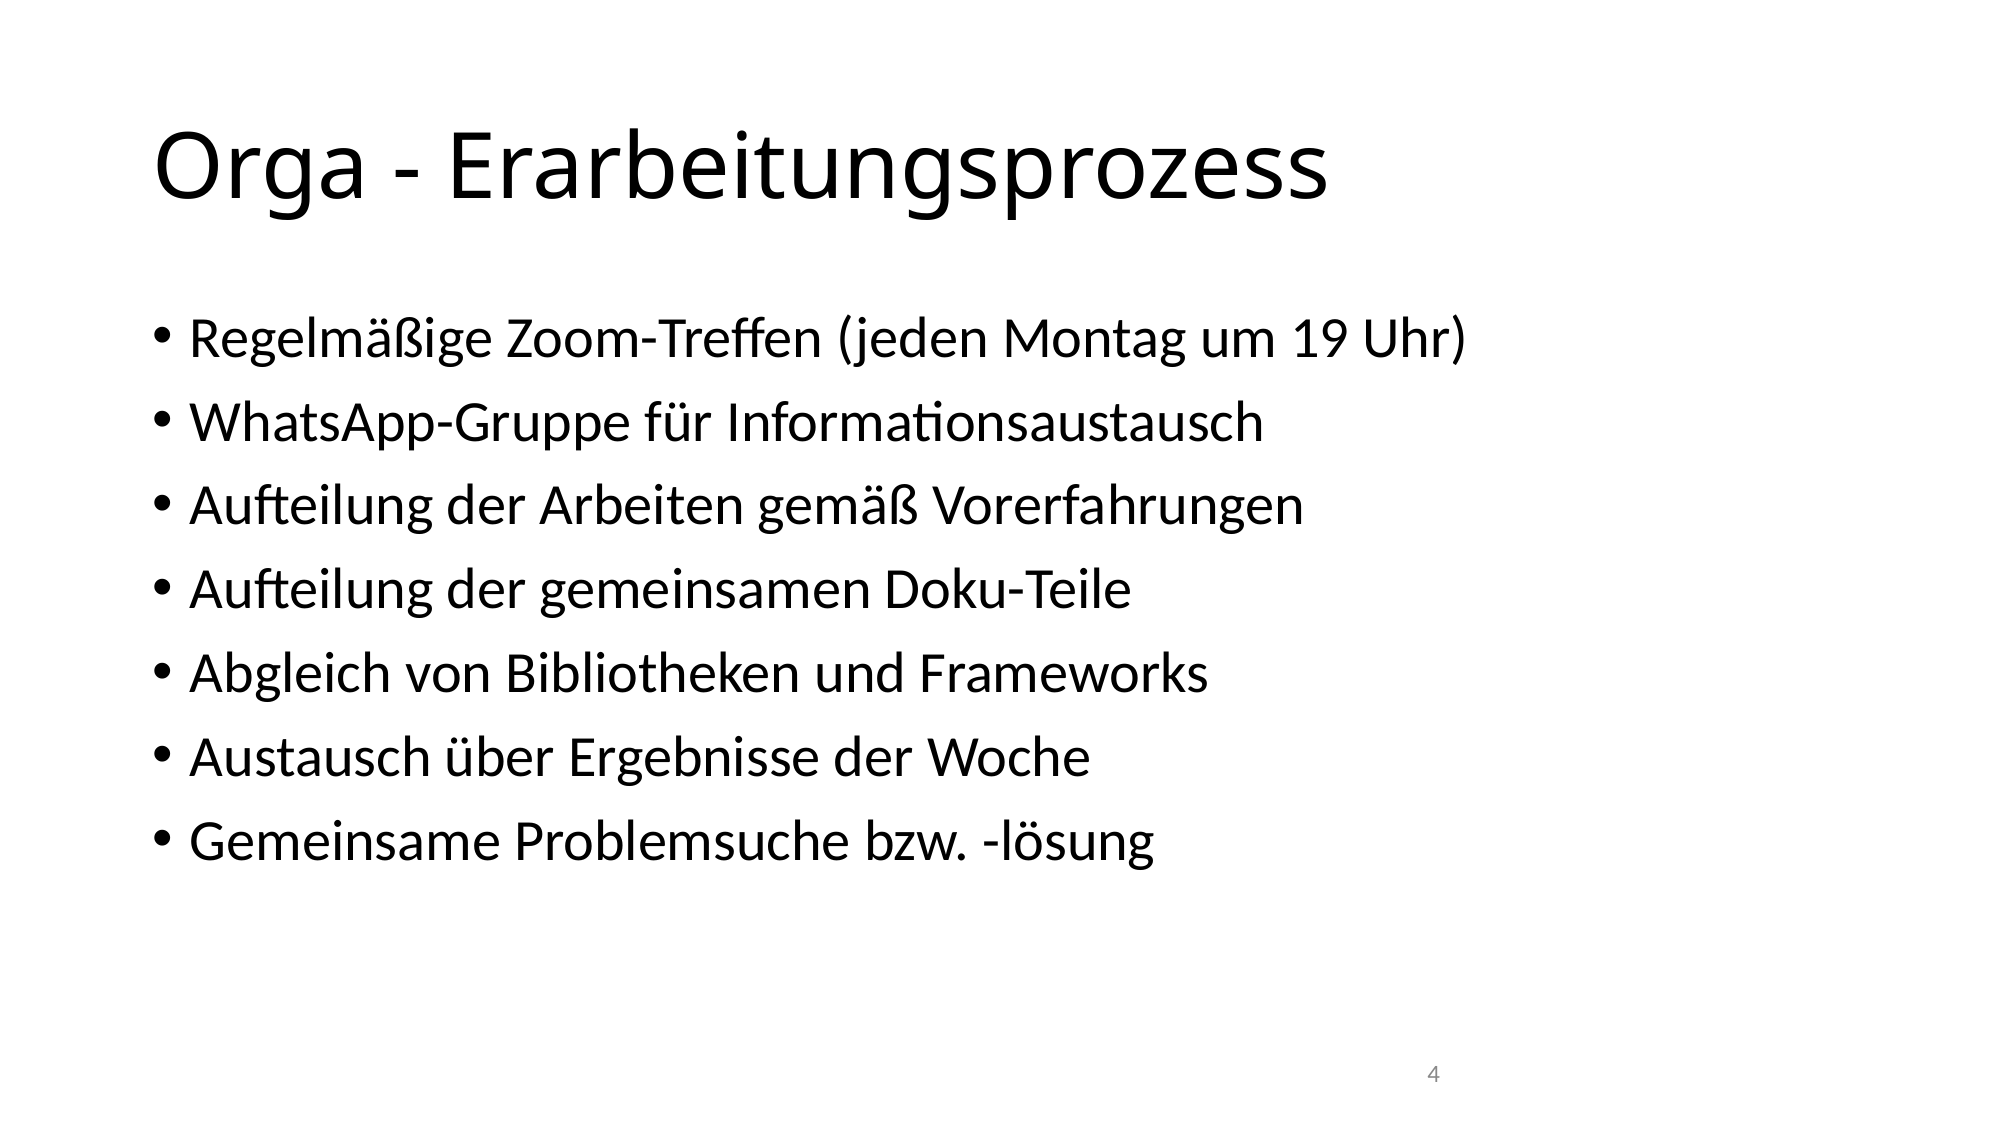

# Orga - Erarbeitungsprozess
Regelmäßige Zoom-Treffen (jeden Montag um 19 Uhr)
WhatsApp-Gruppe für Informationsaustausch
Aufteilung der Arbeiten gemäß Vorerfahrungen
Aufteilung der gemeinsamen Doku-Teile
Abgleich von Bibliotheken und Frameworks
Austausch über Ergebnisse der Woche
Gemeinsame Problemsuche bzw. -lösung